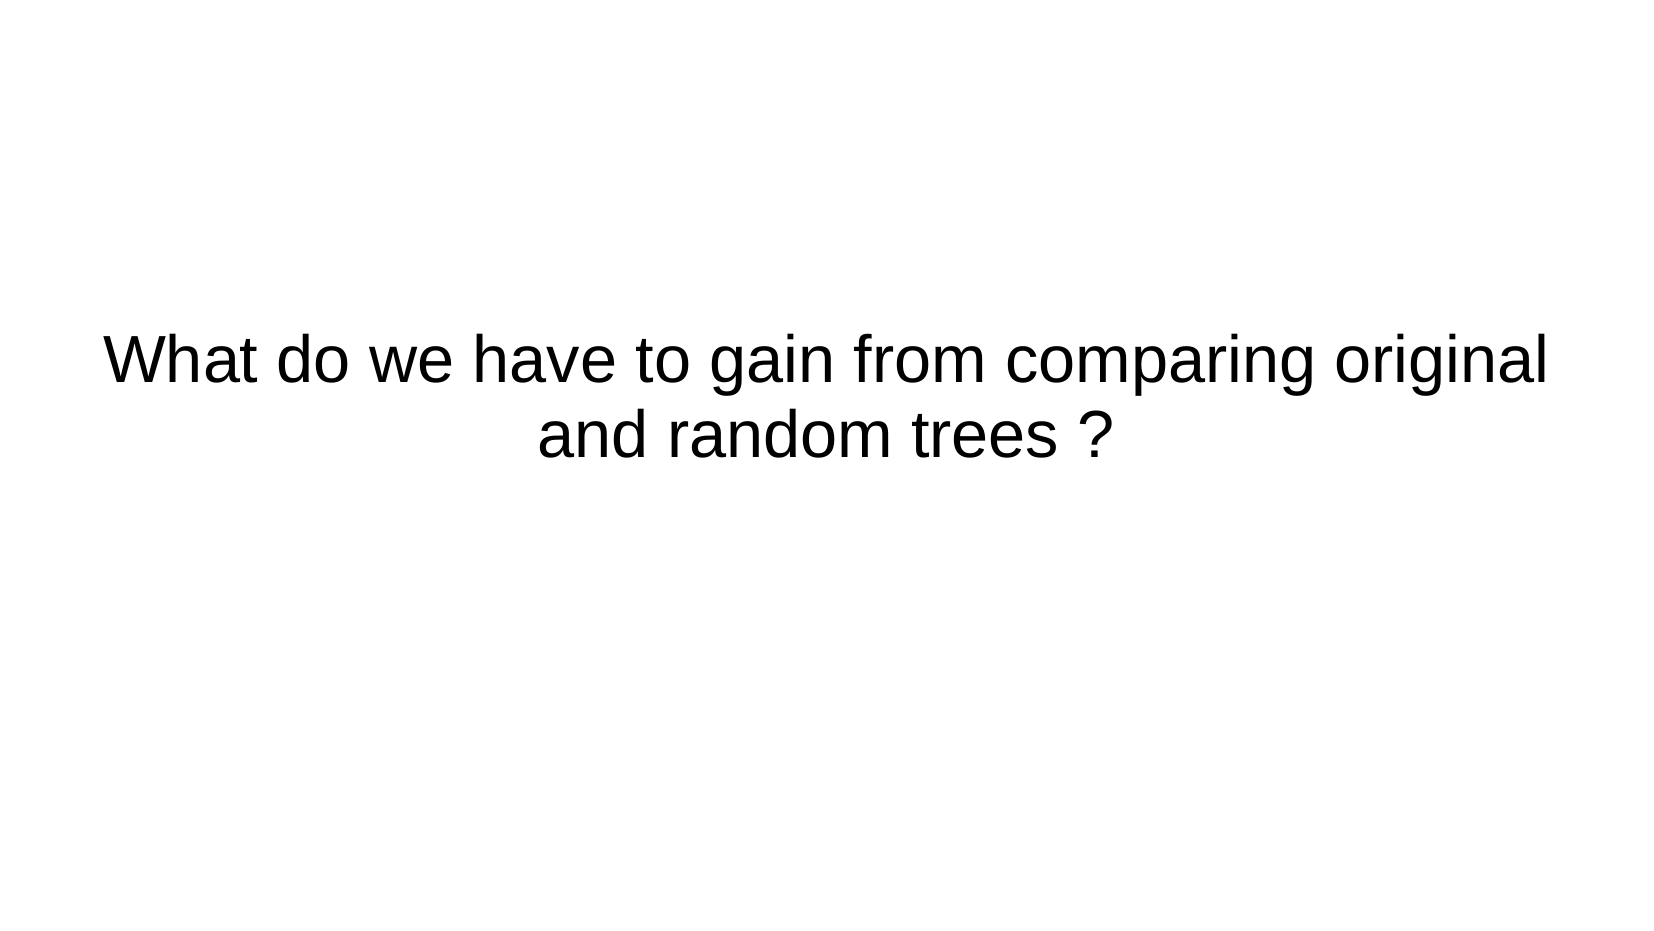

# What do we have to gain from comparing original and random trees ?